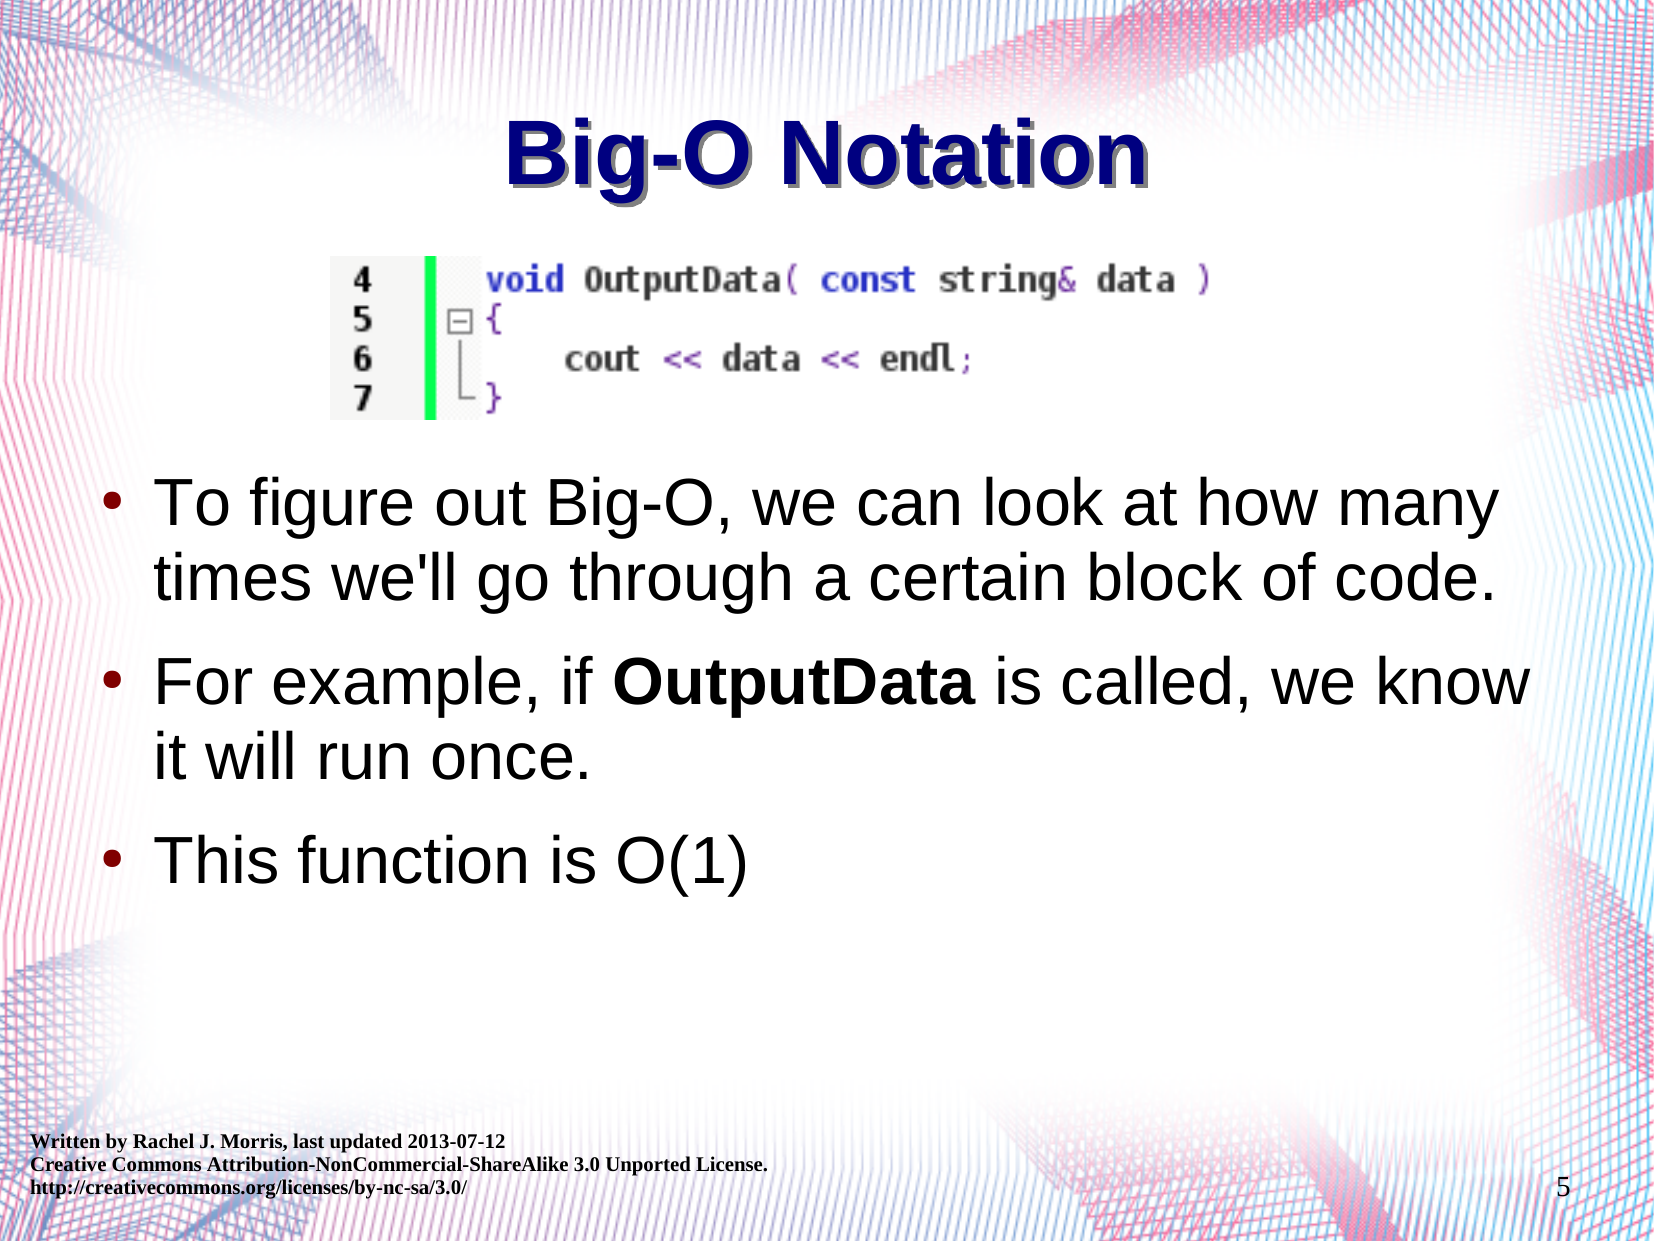

# Big-O Notation
To figure out Big-O, we can look at how many times we'll go through a certain block of code.
For example, if OutputData is called, we know it will run once.
This function is O(1)
5